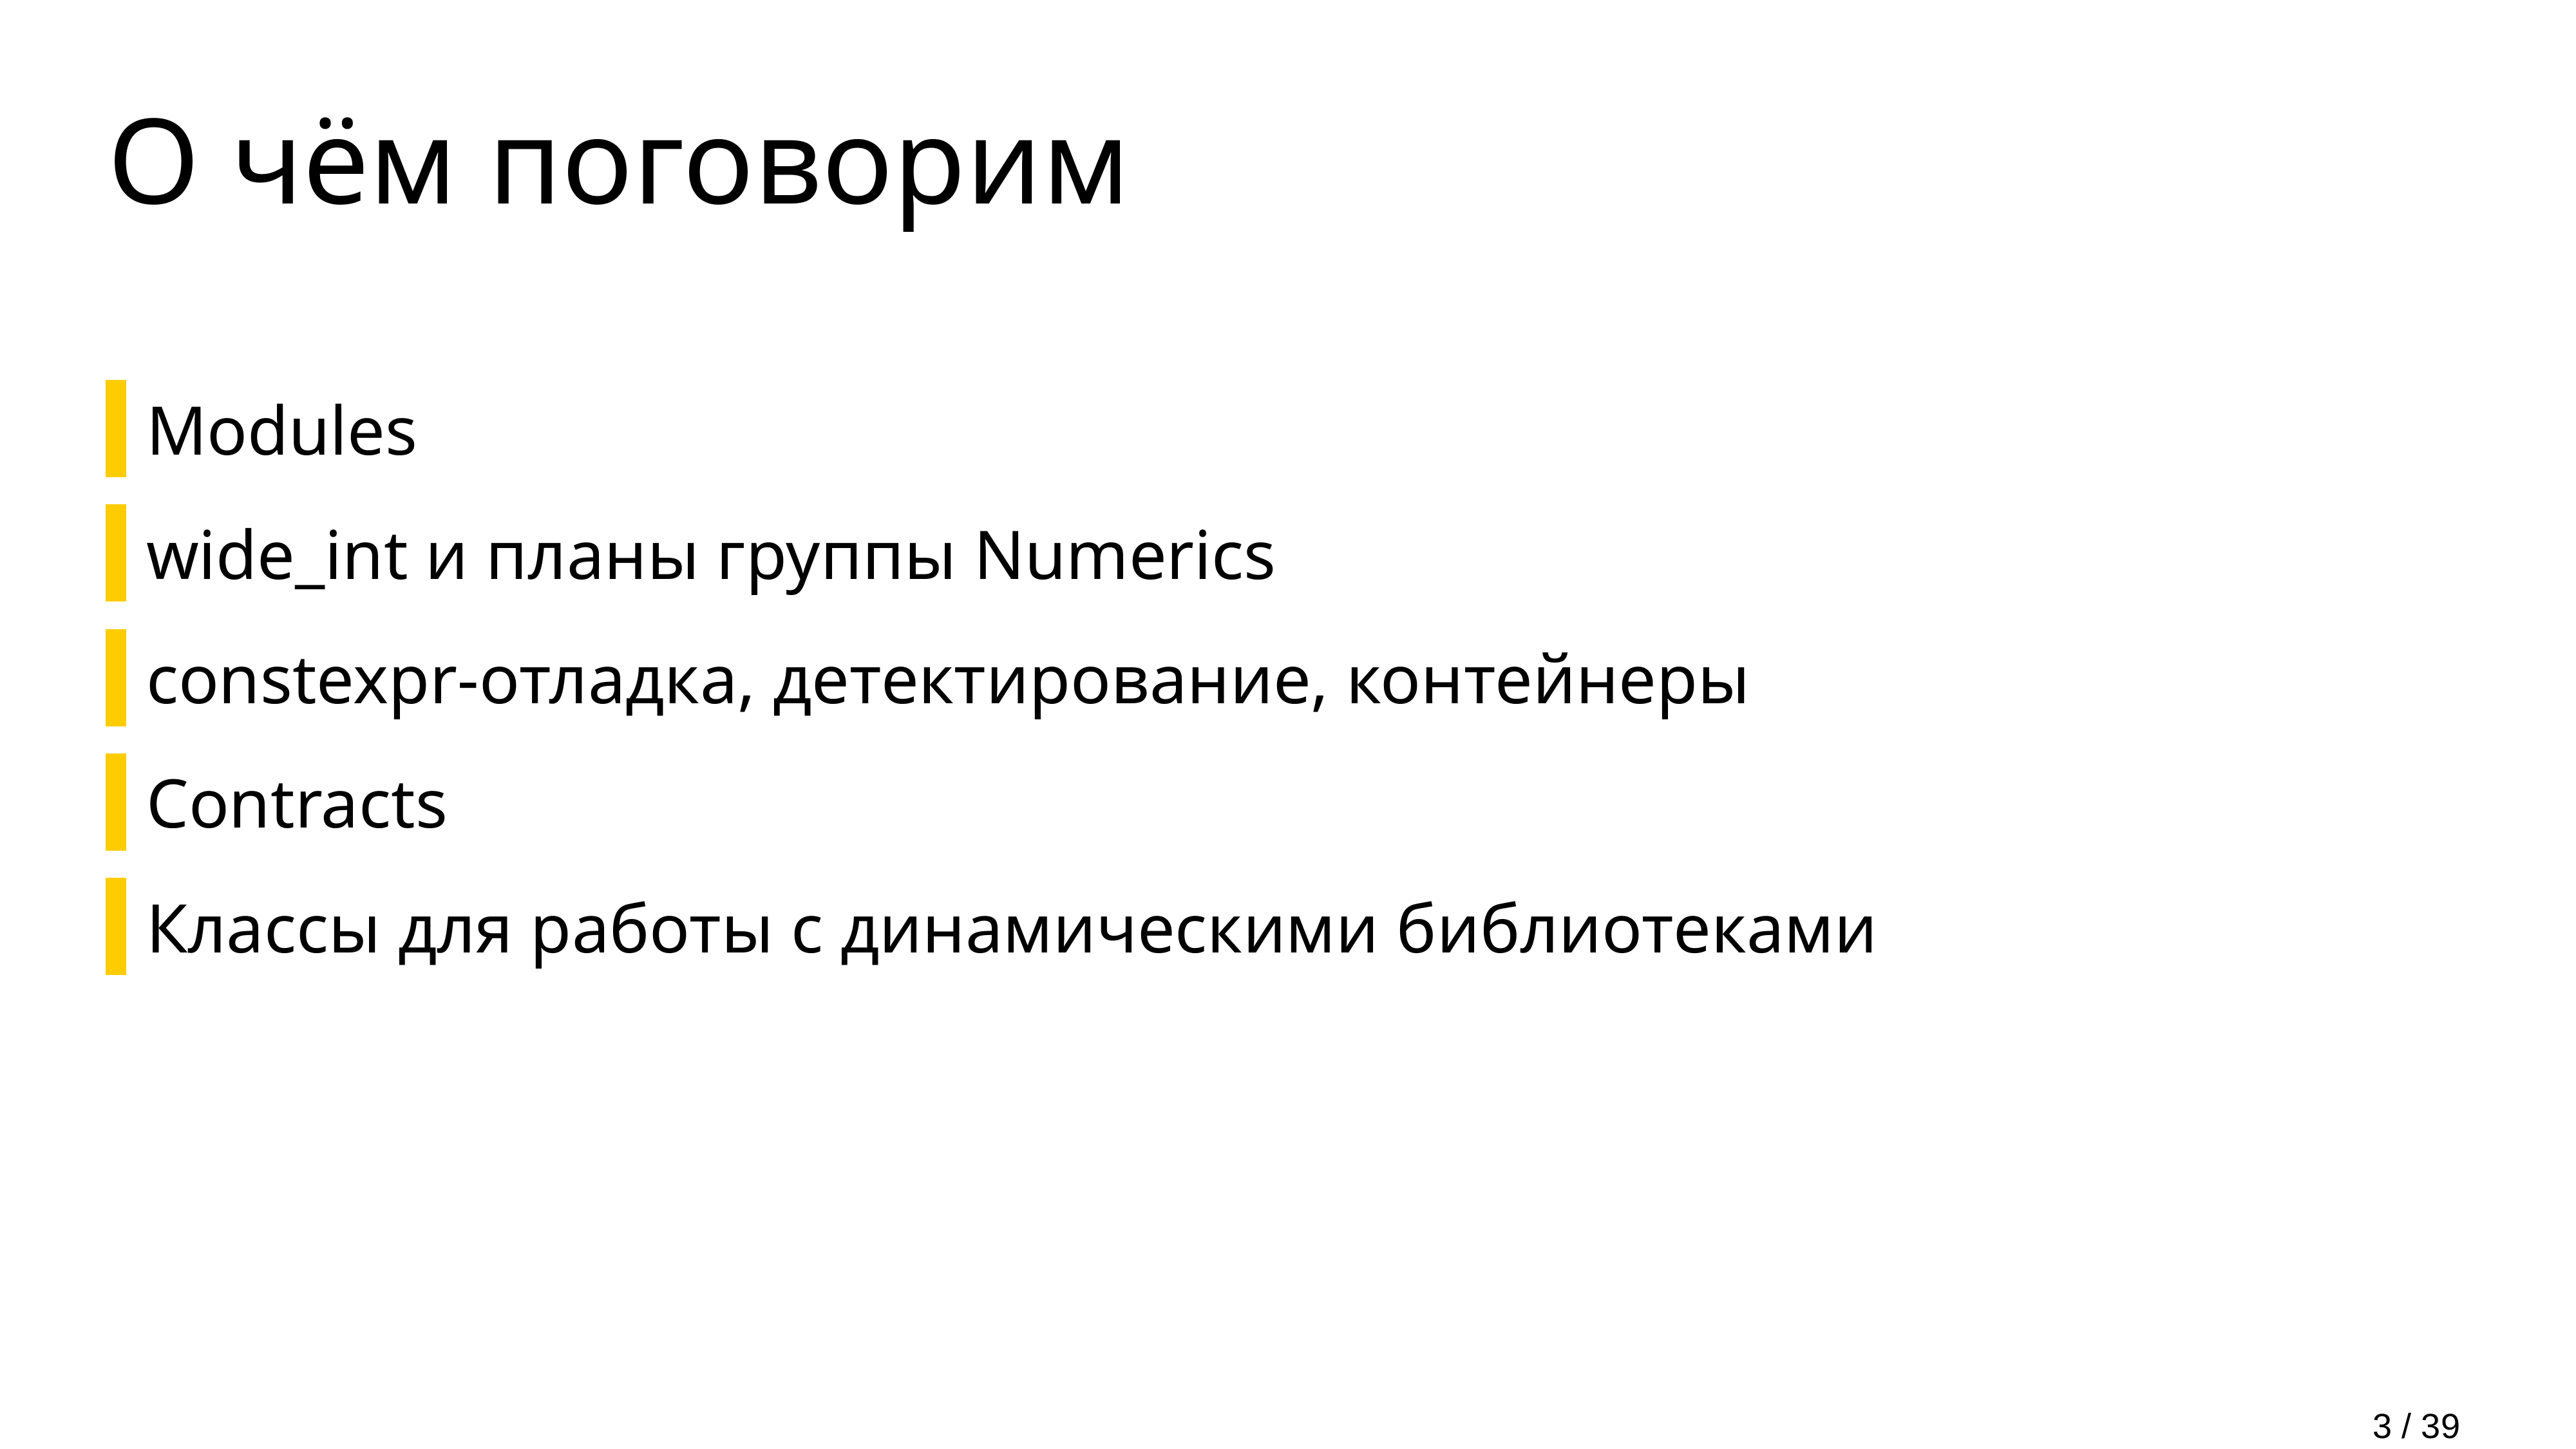

# О чём поговорим
 Modules
 wide_int и планы группы Numerics
 constexpr-отладка, детектирование, контейнеры
 Contracts
 Классы для работы с динамическими библиотеками